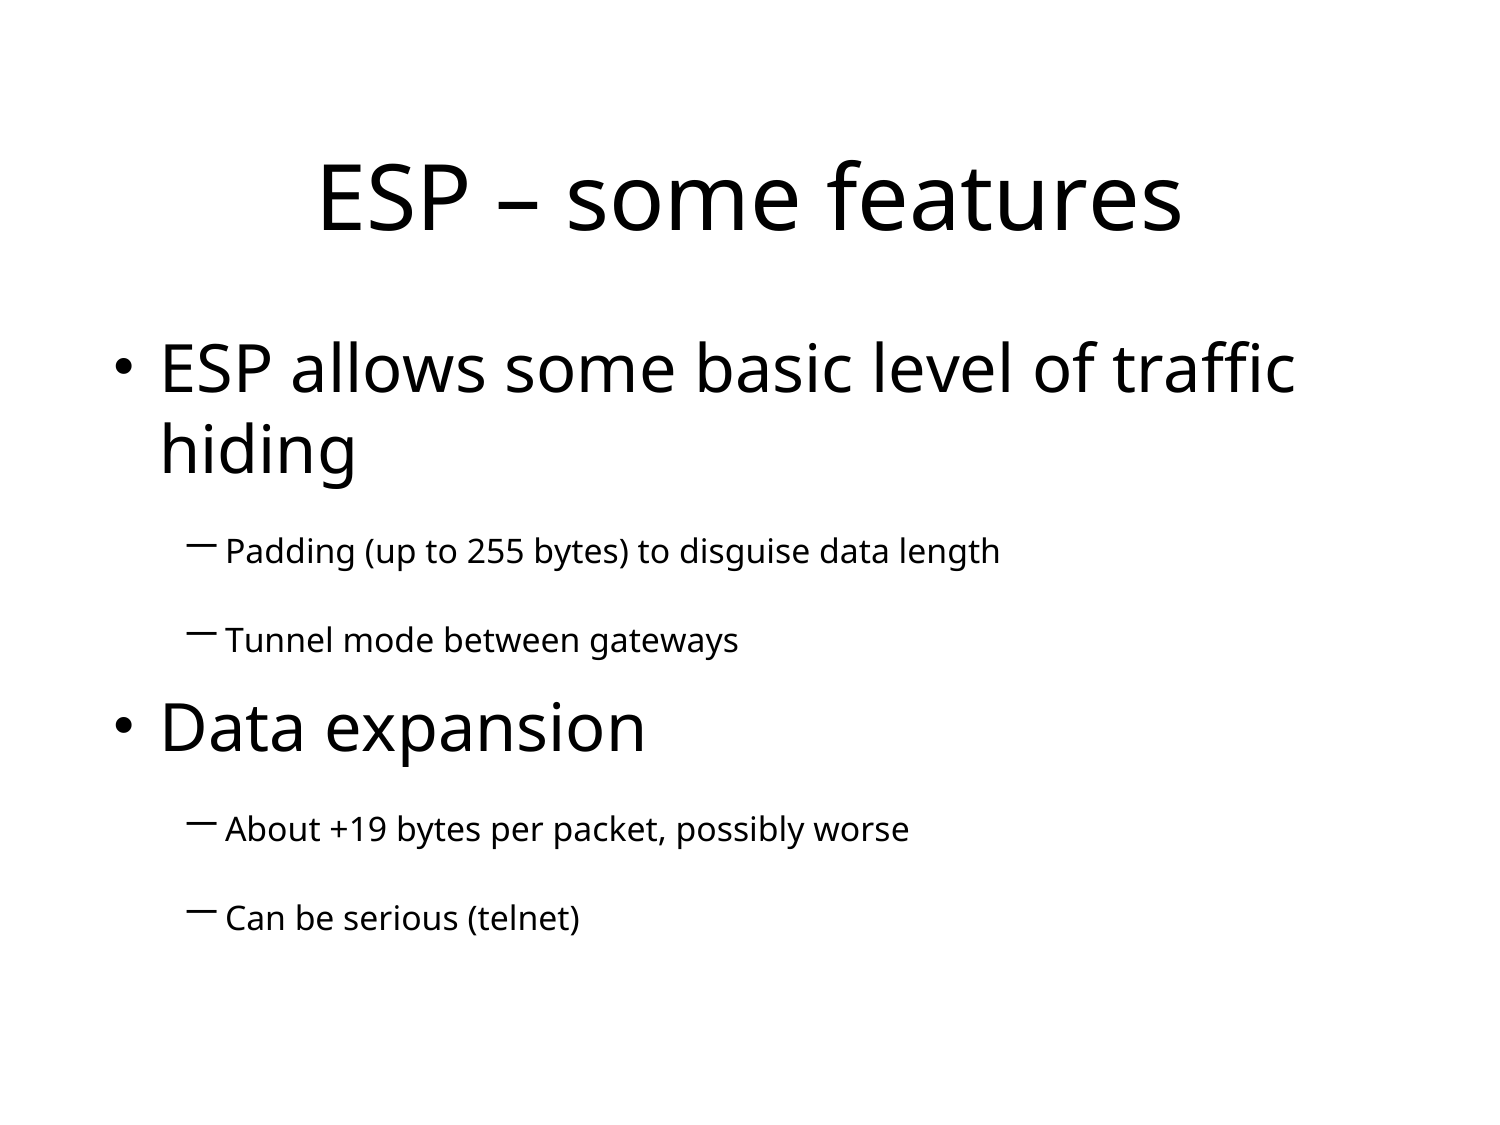

ESP – some features
ESP allows some basic level of traffic hiding
Padding (up to 255 bytes) to disguise data length
Tunnel mode between gateways
Data expansion
About +19 bytes per packet, possibly worse
Can be serious (telnet)